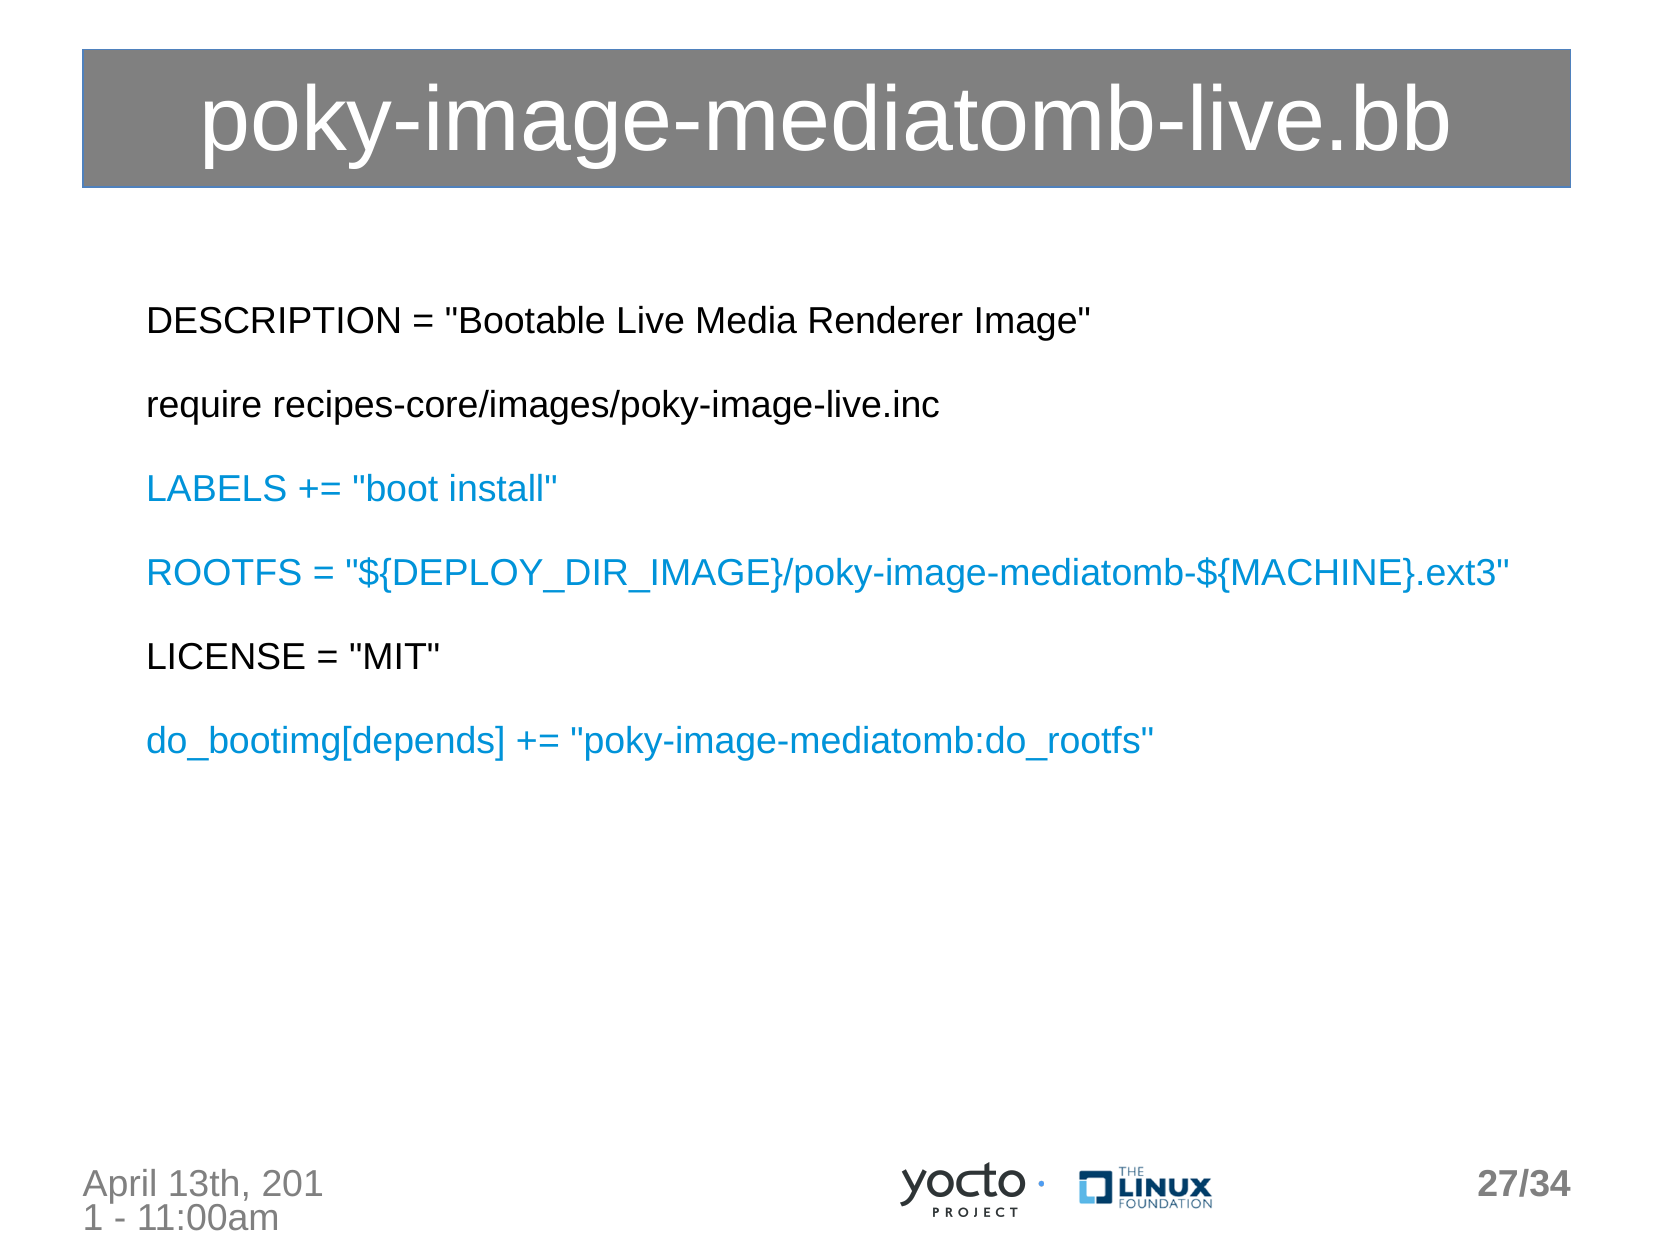

# poky-image-mediatomb-live.bb
DESCRIPTION = "Bootable Live Media Renderer Image"
require recipes-core/images/poky-image-live.inc
LABELS += "boot install"
ROOTFS = "${DEPLOY_DIR_IMAGE}/poky-image-mediatomb-${MACHINE}.ext3"
LICENSE = "MIT"
do_bootimg[depends] += "poky-image-mediatomb:do_rootfs"
April 13th, 2011 - 11:00am
27